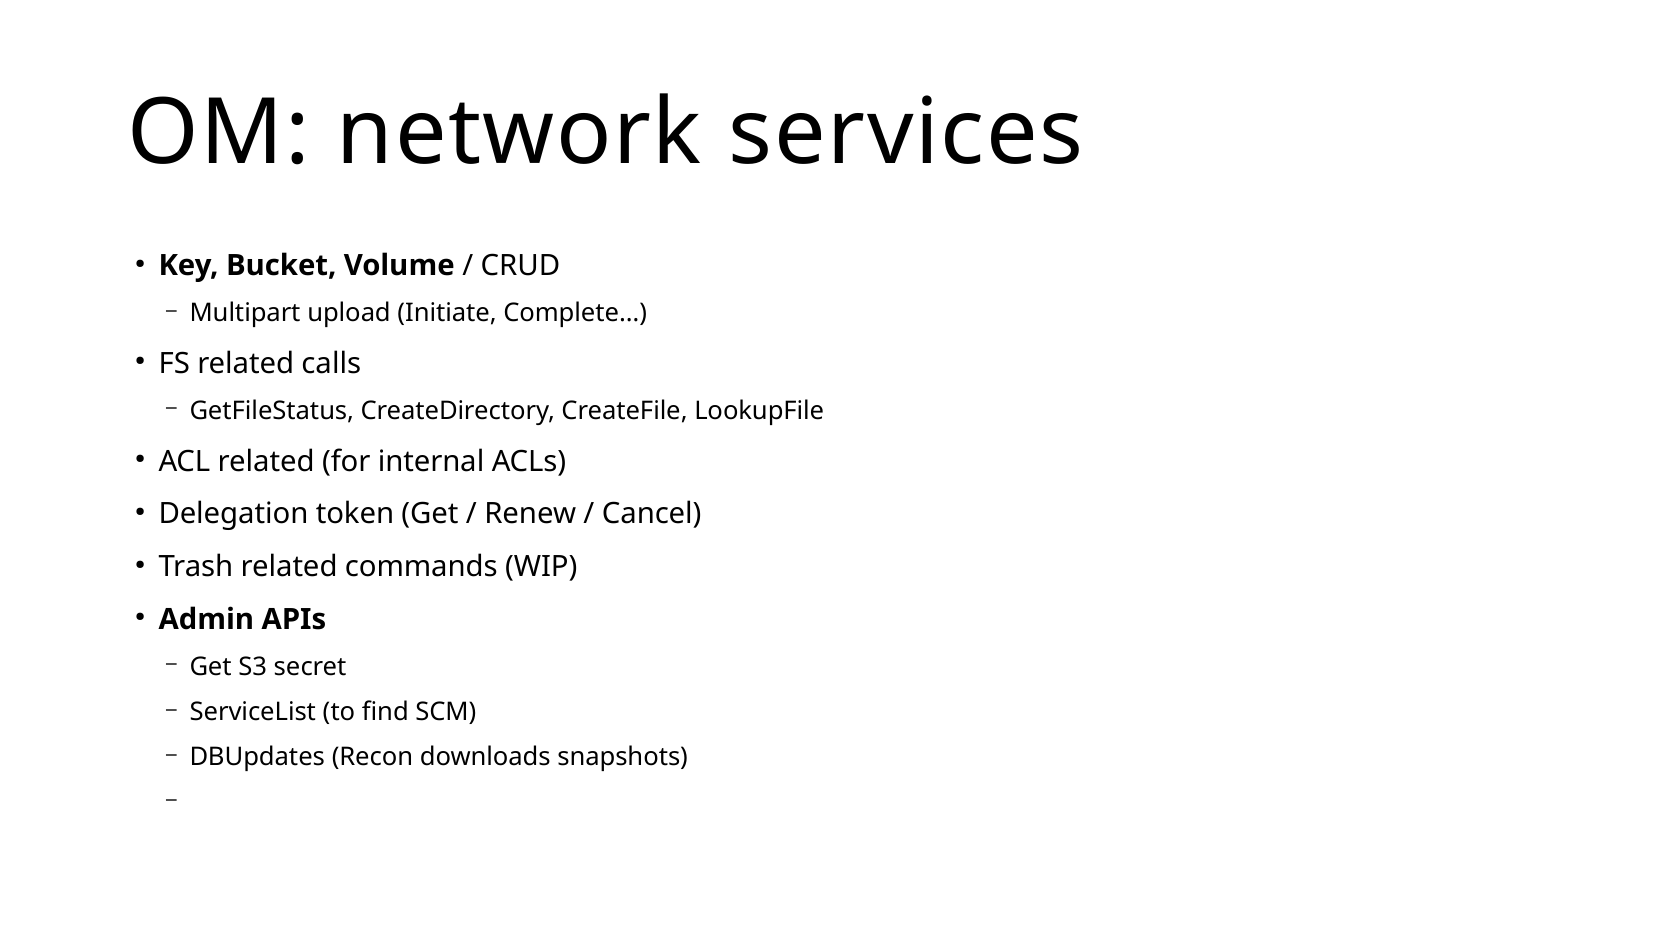

# OM: network services
Key, Bucket, Volume / CRUD
Multipart upload (Initiate, Complete…)
FS related calls
GetFileStatus, CreateDirectory, CreateFile, LookupFile
ACL related (for internal ACLs)
Delegation token (Get / Renew / Cancel)
Trash related commands (WIP)
Admin APIs
Get S3 secret
ServiceList (to find SCM)
DBUpdates (Recon downloads snapshots)